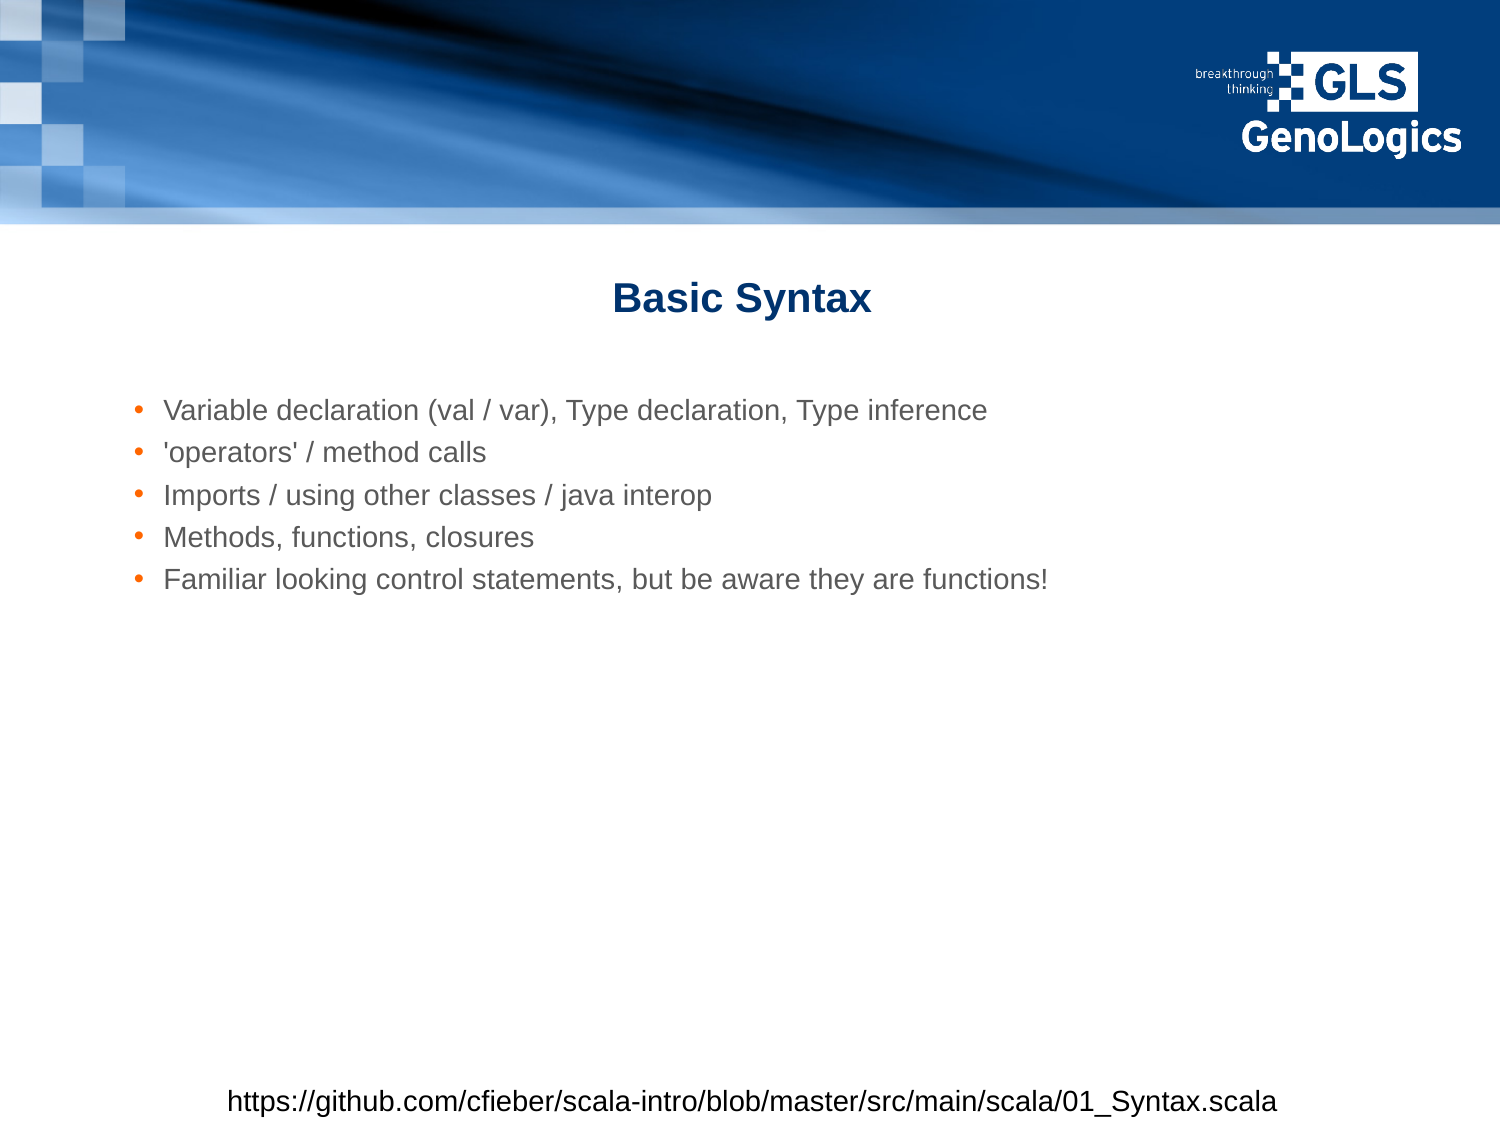

# Basic Syntax
Variable declaration (val / var), Type declaration, Type inference
'operators' / method calls
Imports / using other classes / java interop
Methods, functions, closures
Familiar looking control statements, but be aware they are functions!
https://github.com/cfieber/scala-intro/blob/master/src/main/scala/01_Syntax.scala